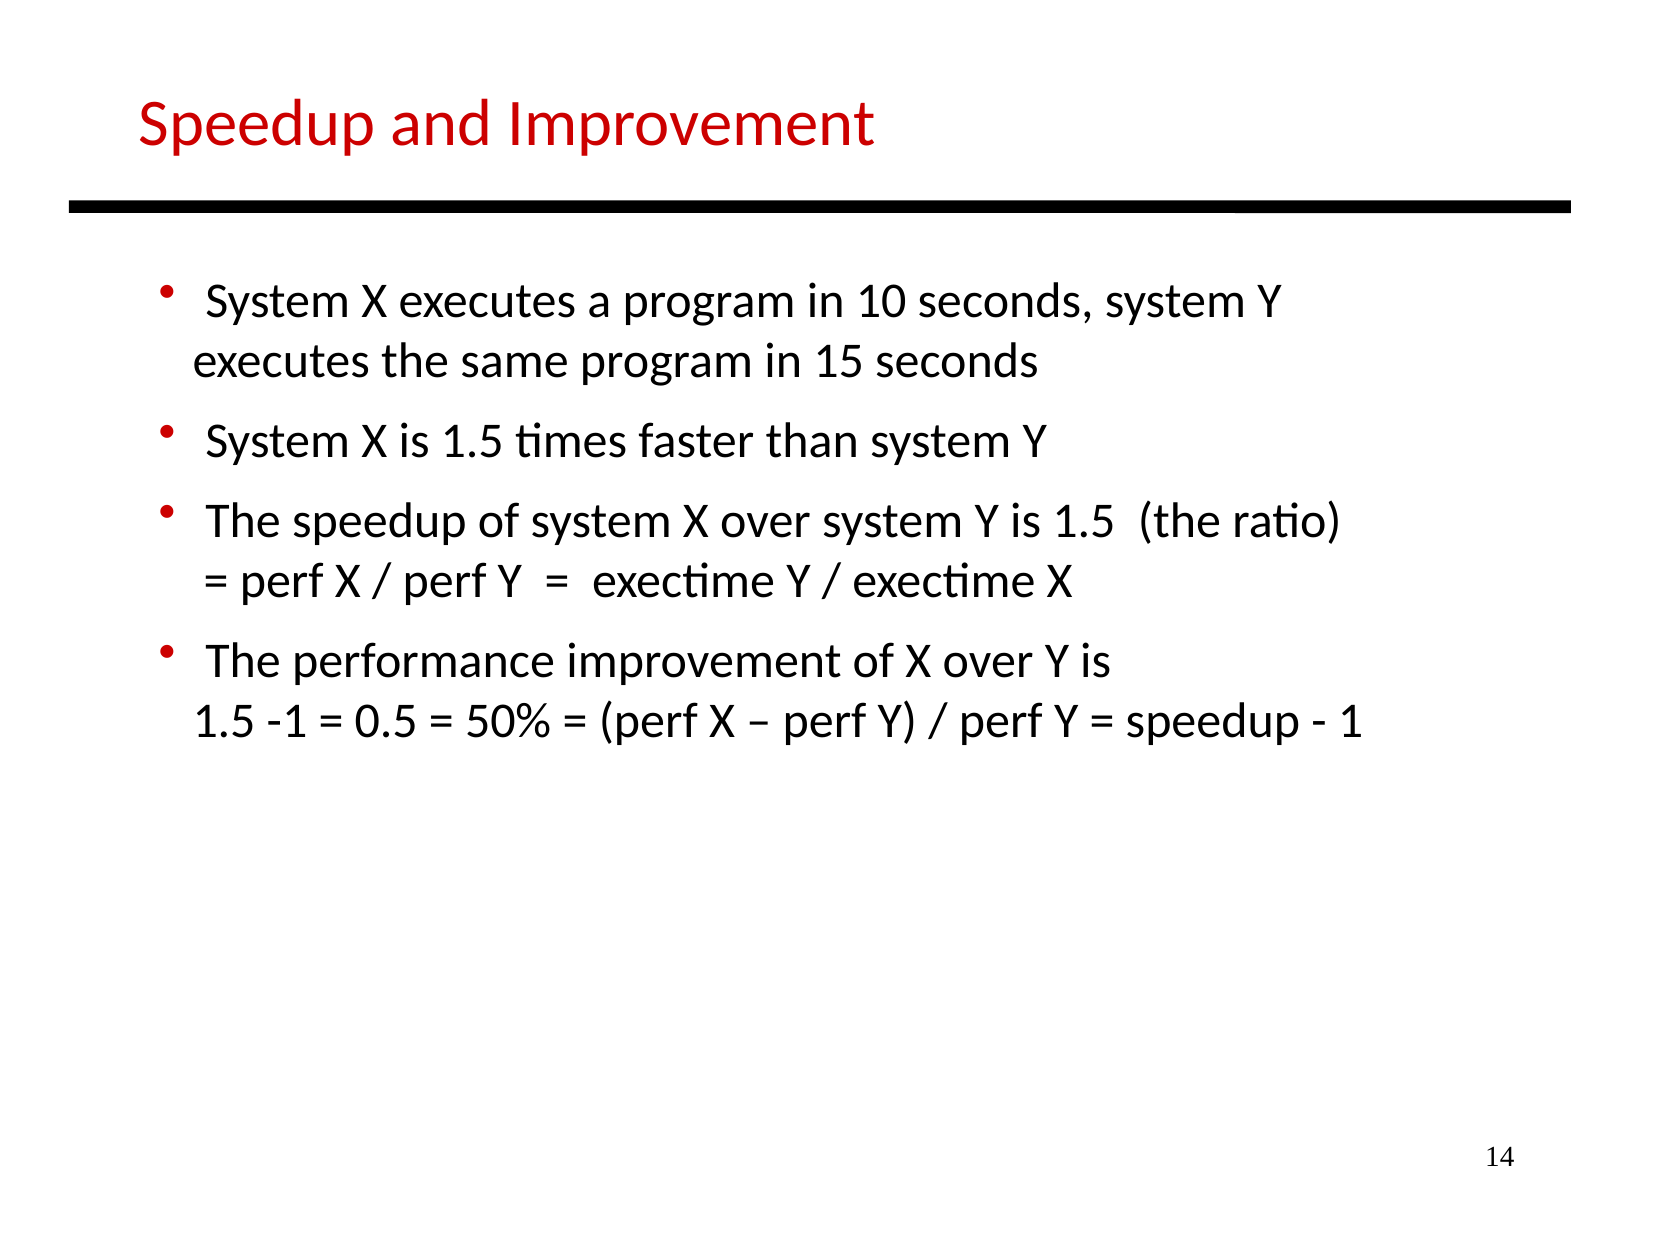

Speedup and Improvement
 System X executes a program in 10 seconds, system Y
 executes the same program in 15 seconds
 System X is 1.5 times faster than system Y
 The speedup of system X over system Y is 1.5 (the ratio)
 = perf X / perf Y = exectime Y / exectime X
 The performance improvement of X over Y is
 1.5 -1 = 0.5 = 50% = (perf X – perf Y) / perf Y = speedup - 1